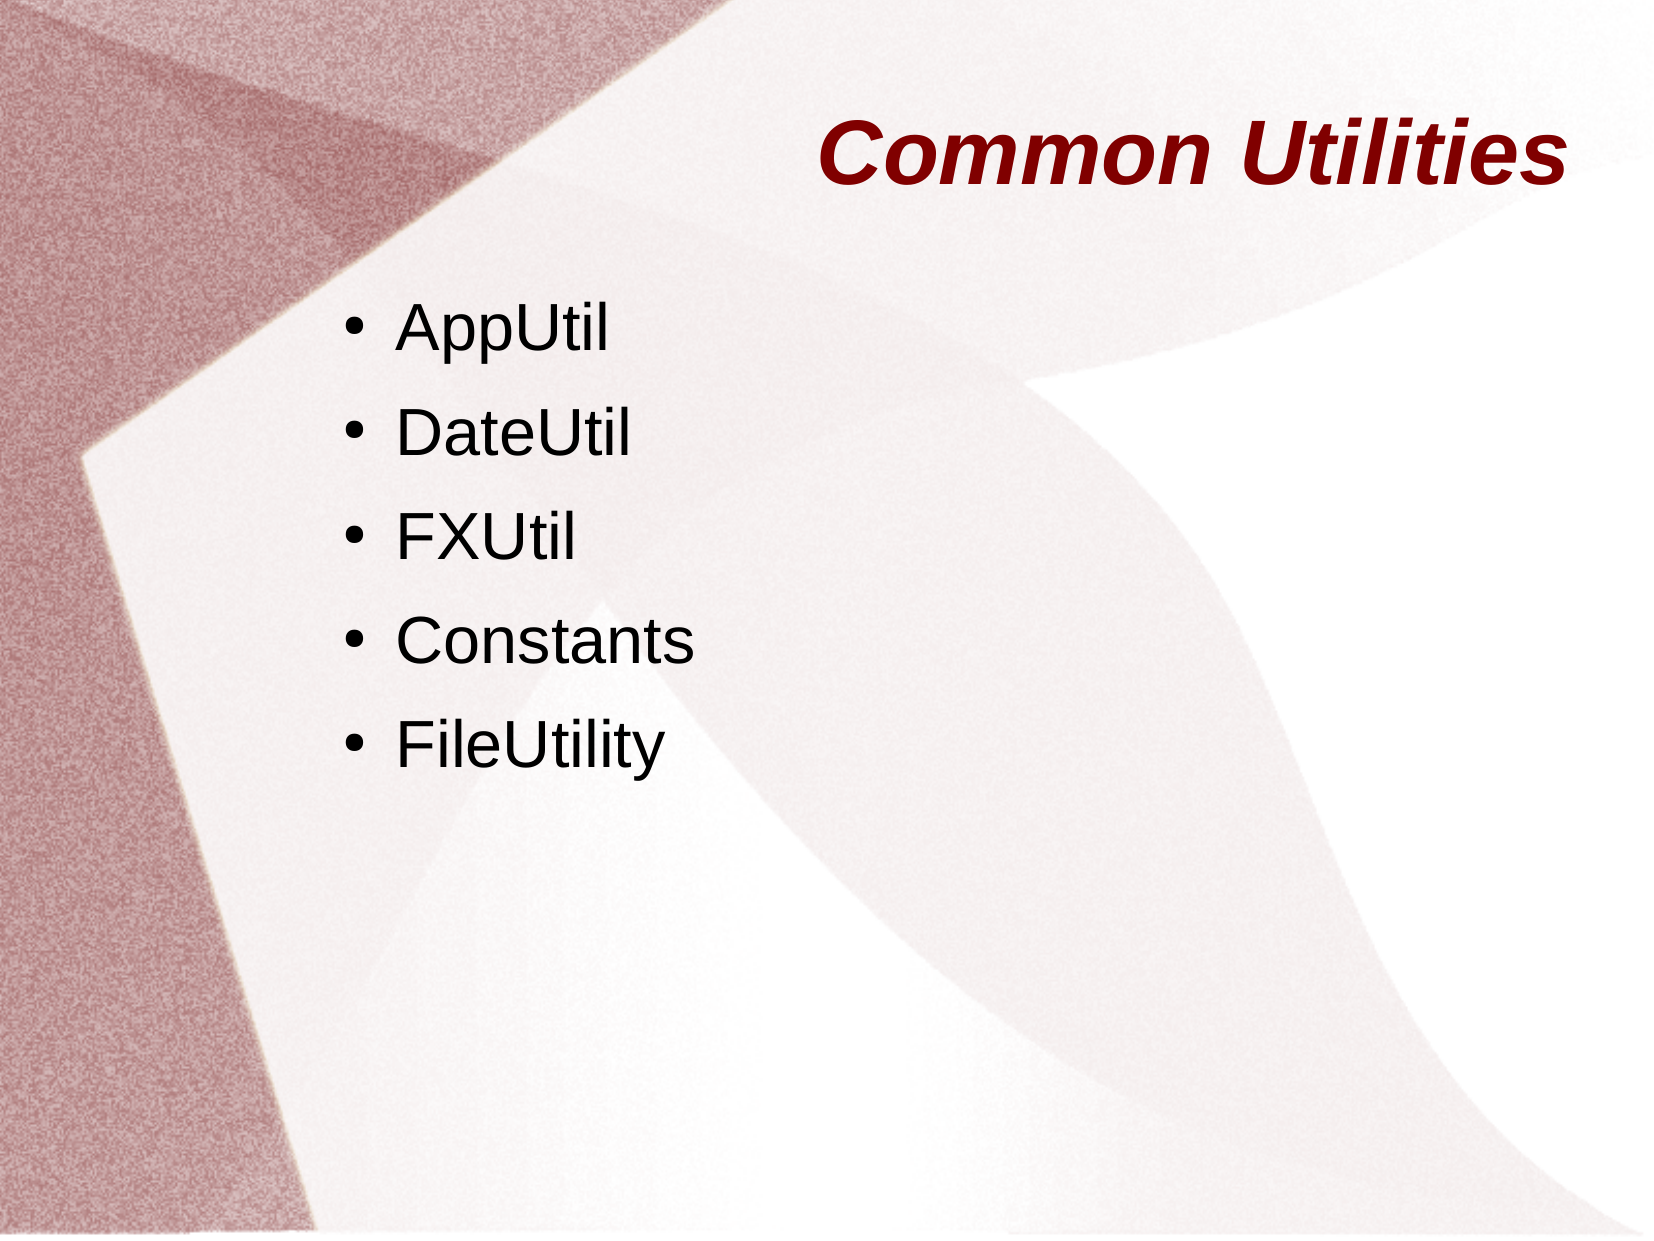

# Common Utilities
AppUtil
DateUtil
FXUtil
Constants
FileUtility